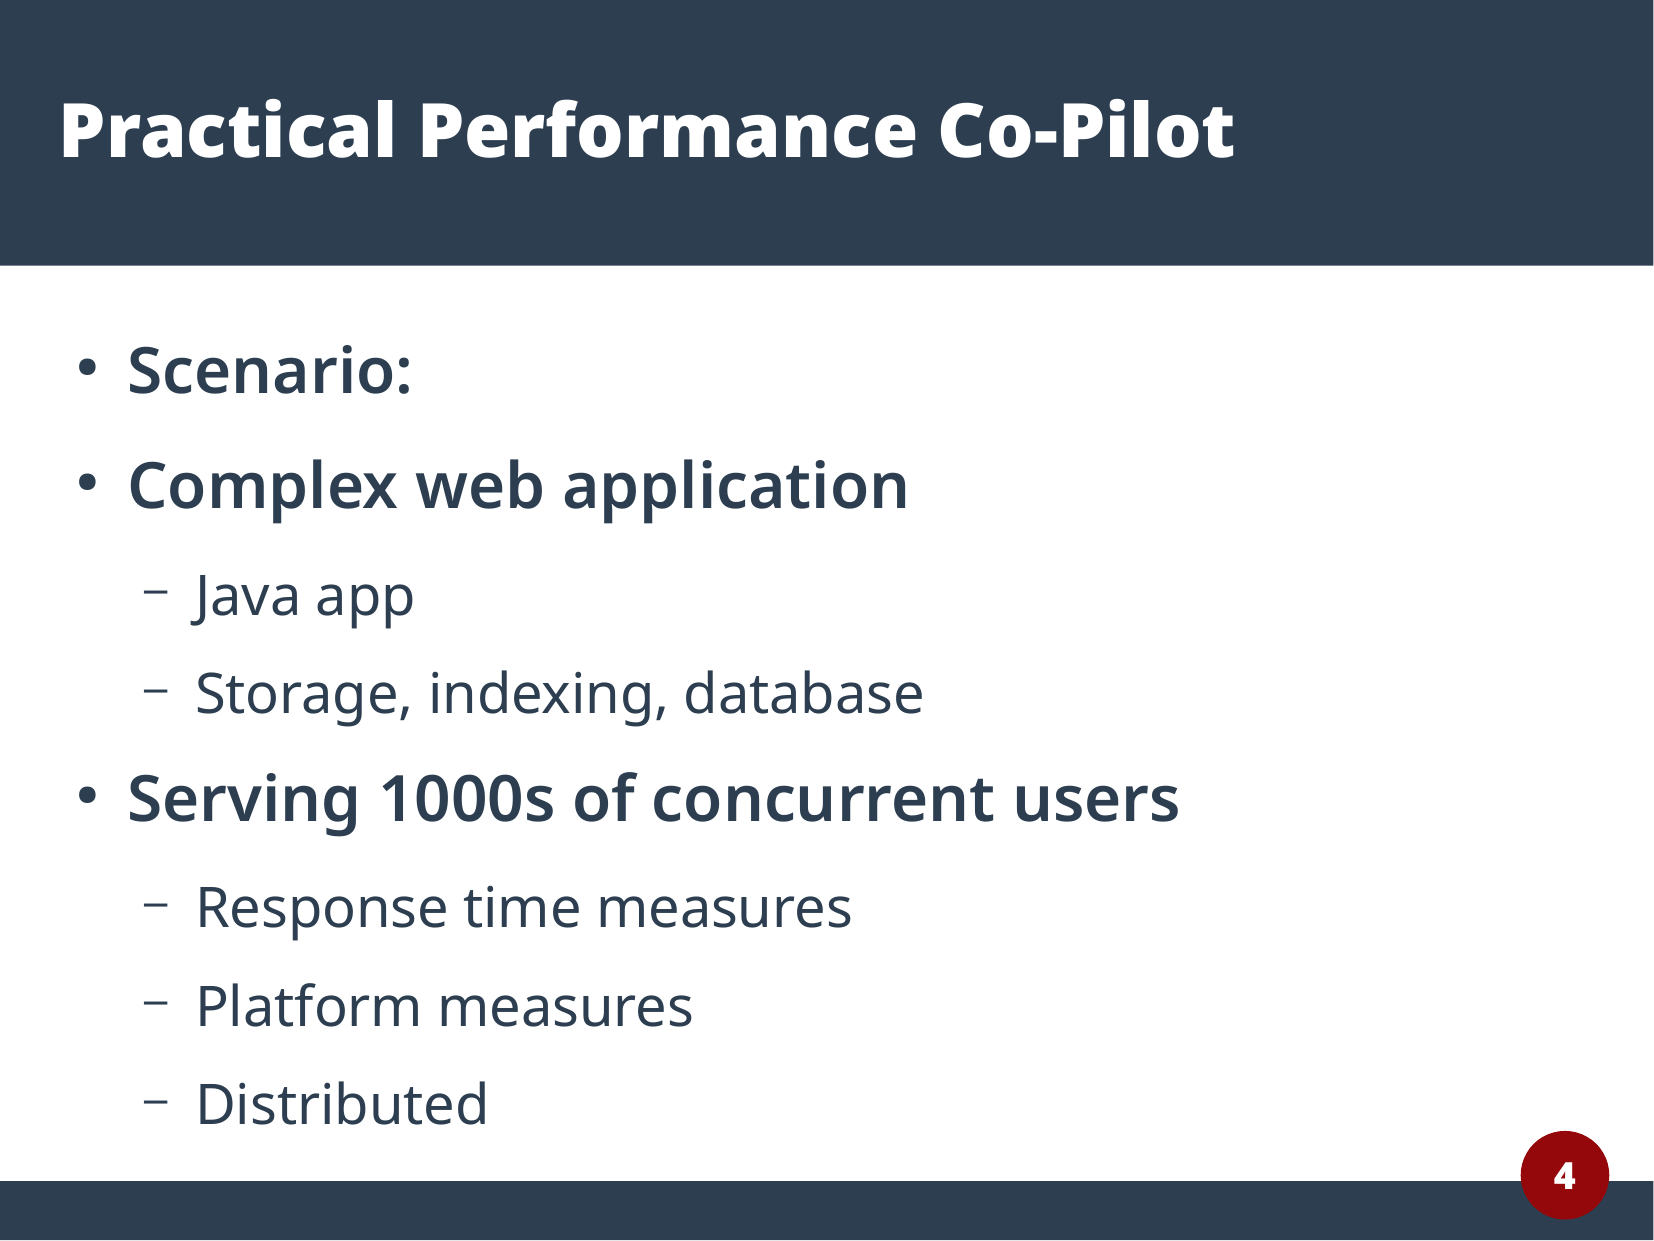

# Practical Performance Co-Pilot
Scenario:
Complex web application
Java app
Storage, indexing, database
Serving 1000s of concurrent users
Response time measures
Platform measures
Distributed
4